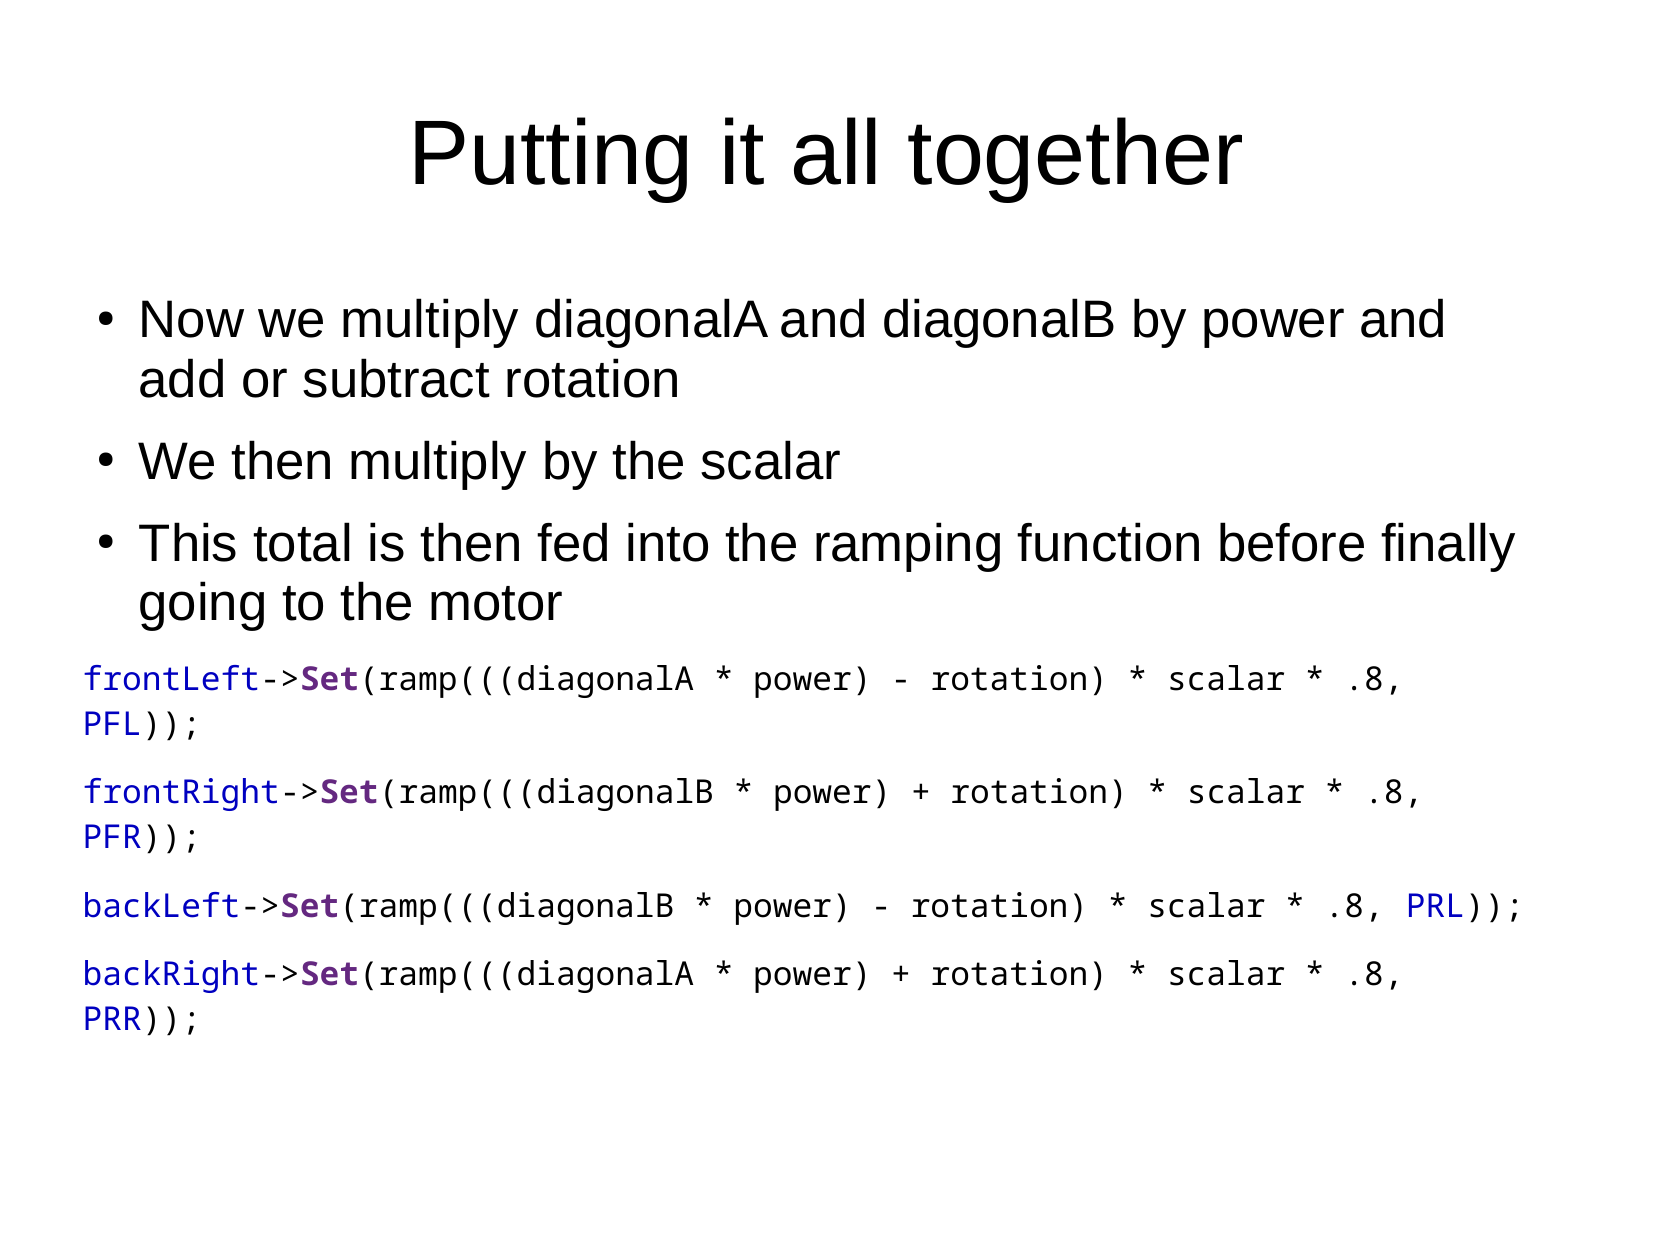

# Putting it all together
Now we multiply diagonalA and diagonalB by power and add or subtract rotation
We then multiply by the scalar
This total is then fed into the ramping function before finally going to the motor
frontLeft->Set(ramp(((diagonalA * power) - rotation) * scalar * .8, PFL));
frontRight->Set(ramp(((diagonalB * power) + rotation) * scalar * .8, PFR));
backLeft->Set(ramp(((diagonalB * power) - rotation) * scalar * .8, PRL));
backRight->Set(ramp(((diagonalA * power) + rotation) * scalar * .8, PRR));